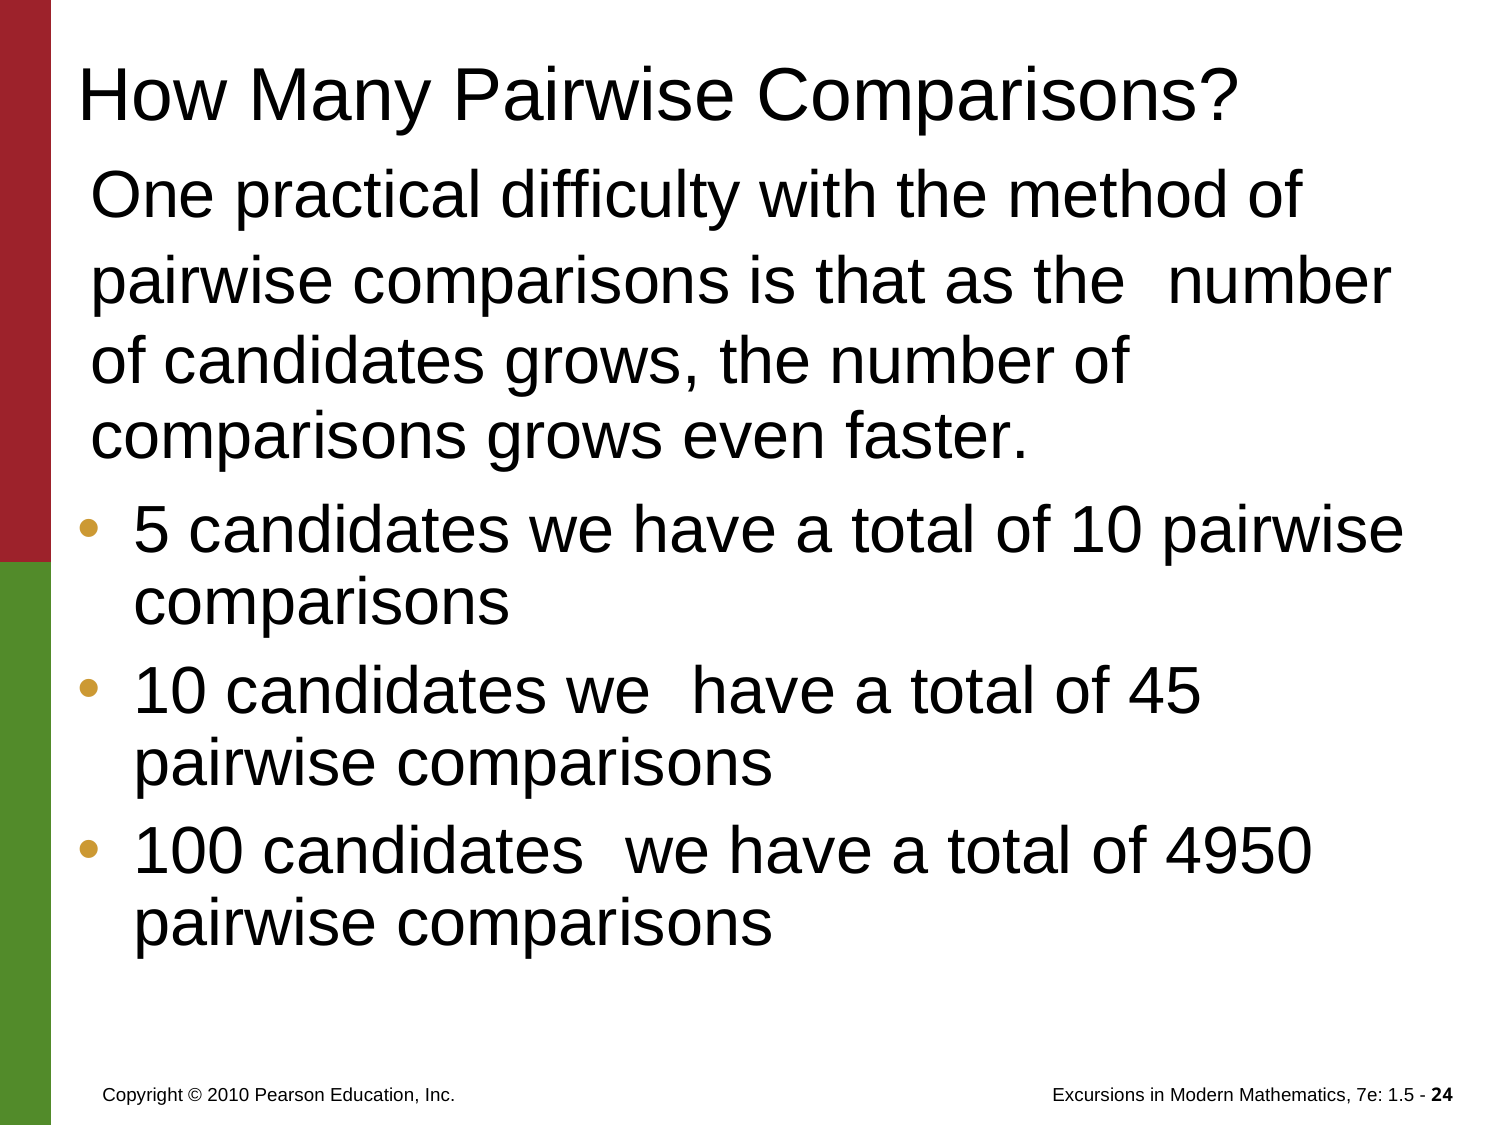

How Many Pairwise Comparisons?
# One practical difficulty with the method of pairwise comparisons is that as the number of candidates grows, the number of comparisons grows even faster.
5 candidates we have a total of 10 pairwise comparisons
10 candidates we have a total of 45 pairwise comparisons
100 candidates we have a total of 4950 pairwise comparisons